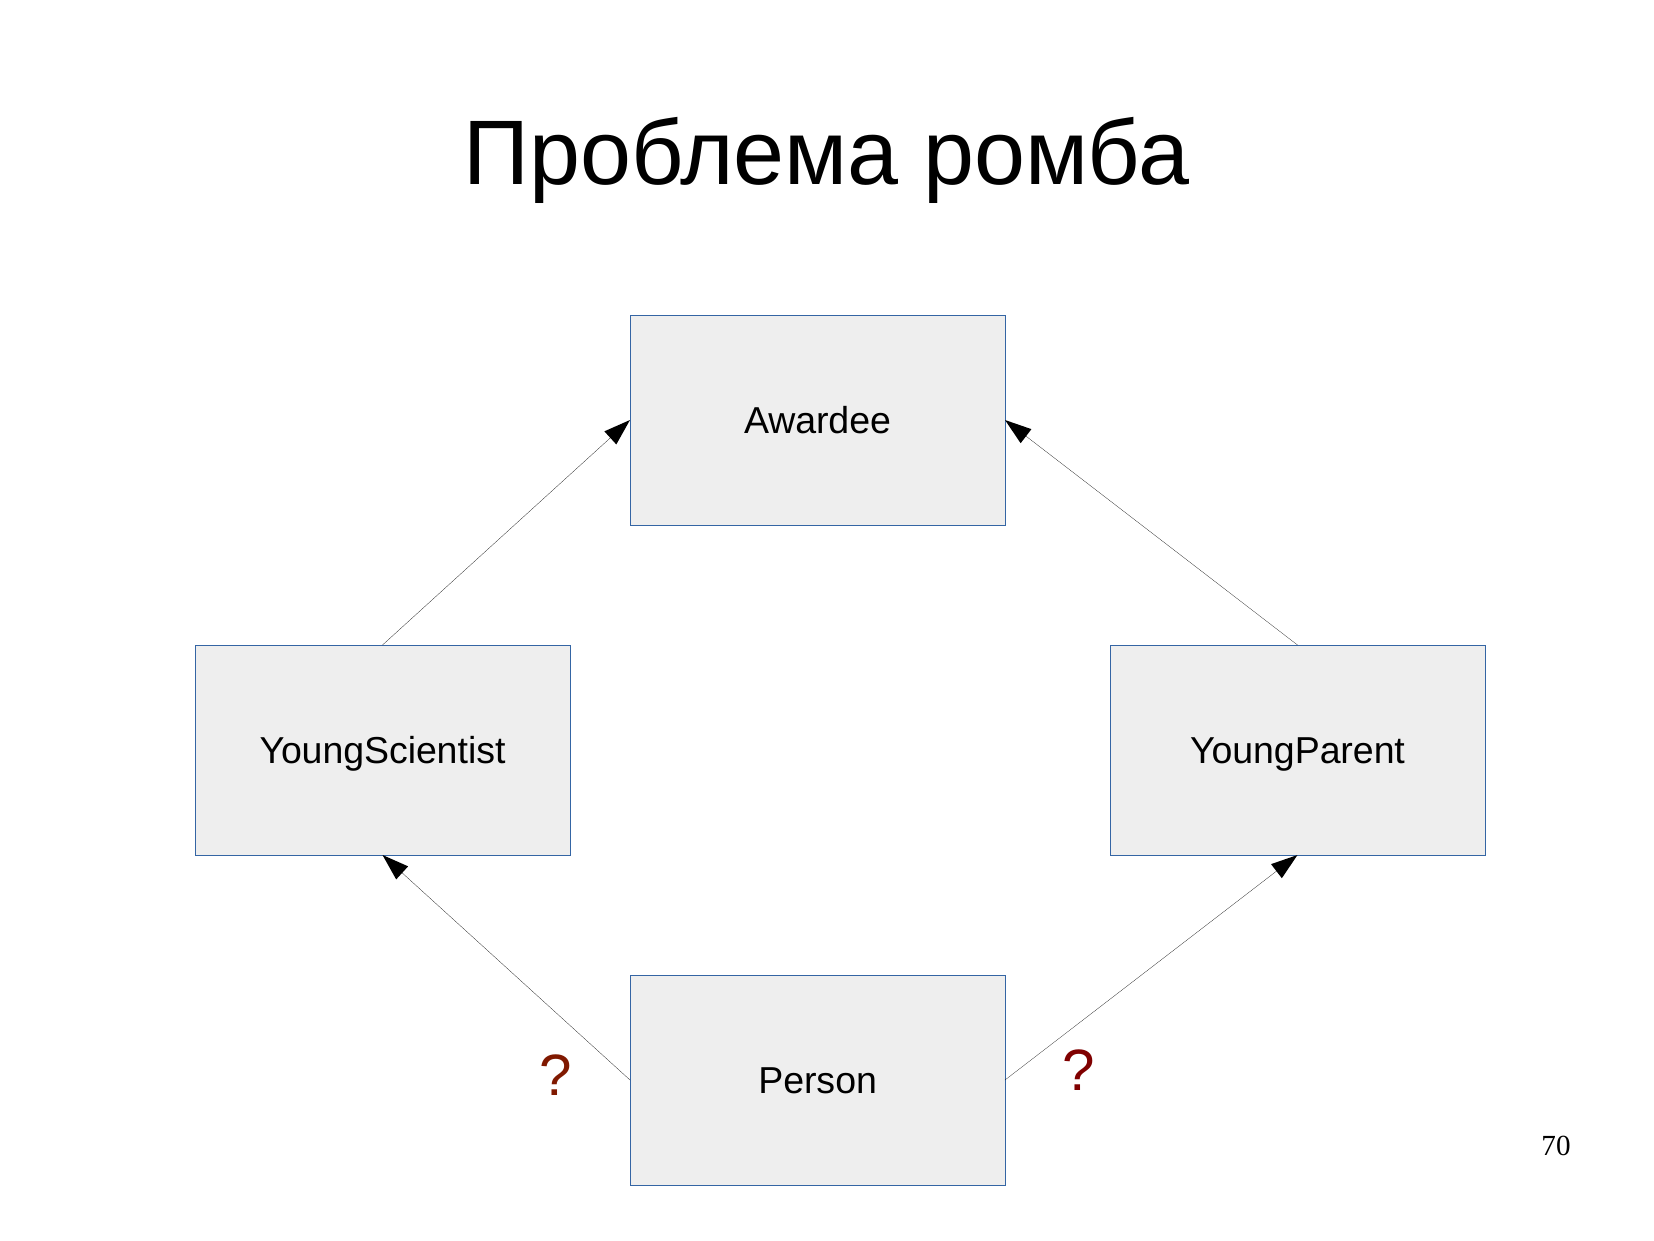

# Проблема ромба
Awardee
YoungScientist
YoungParent
Person
?
?
70